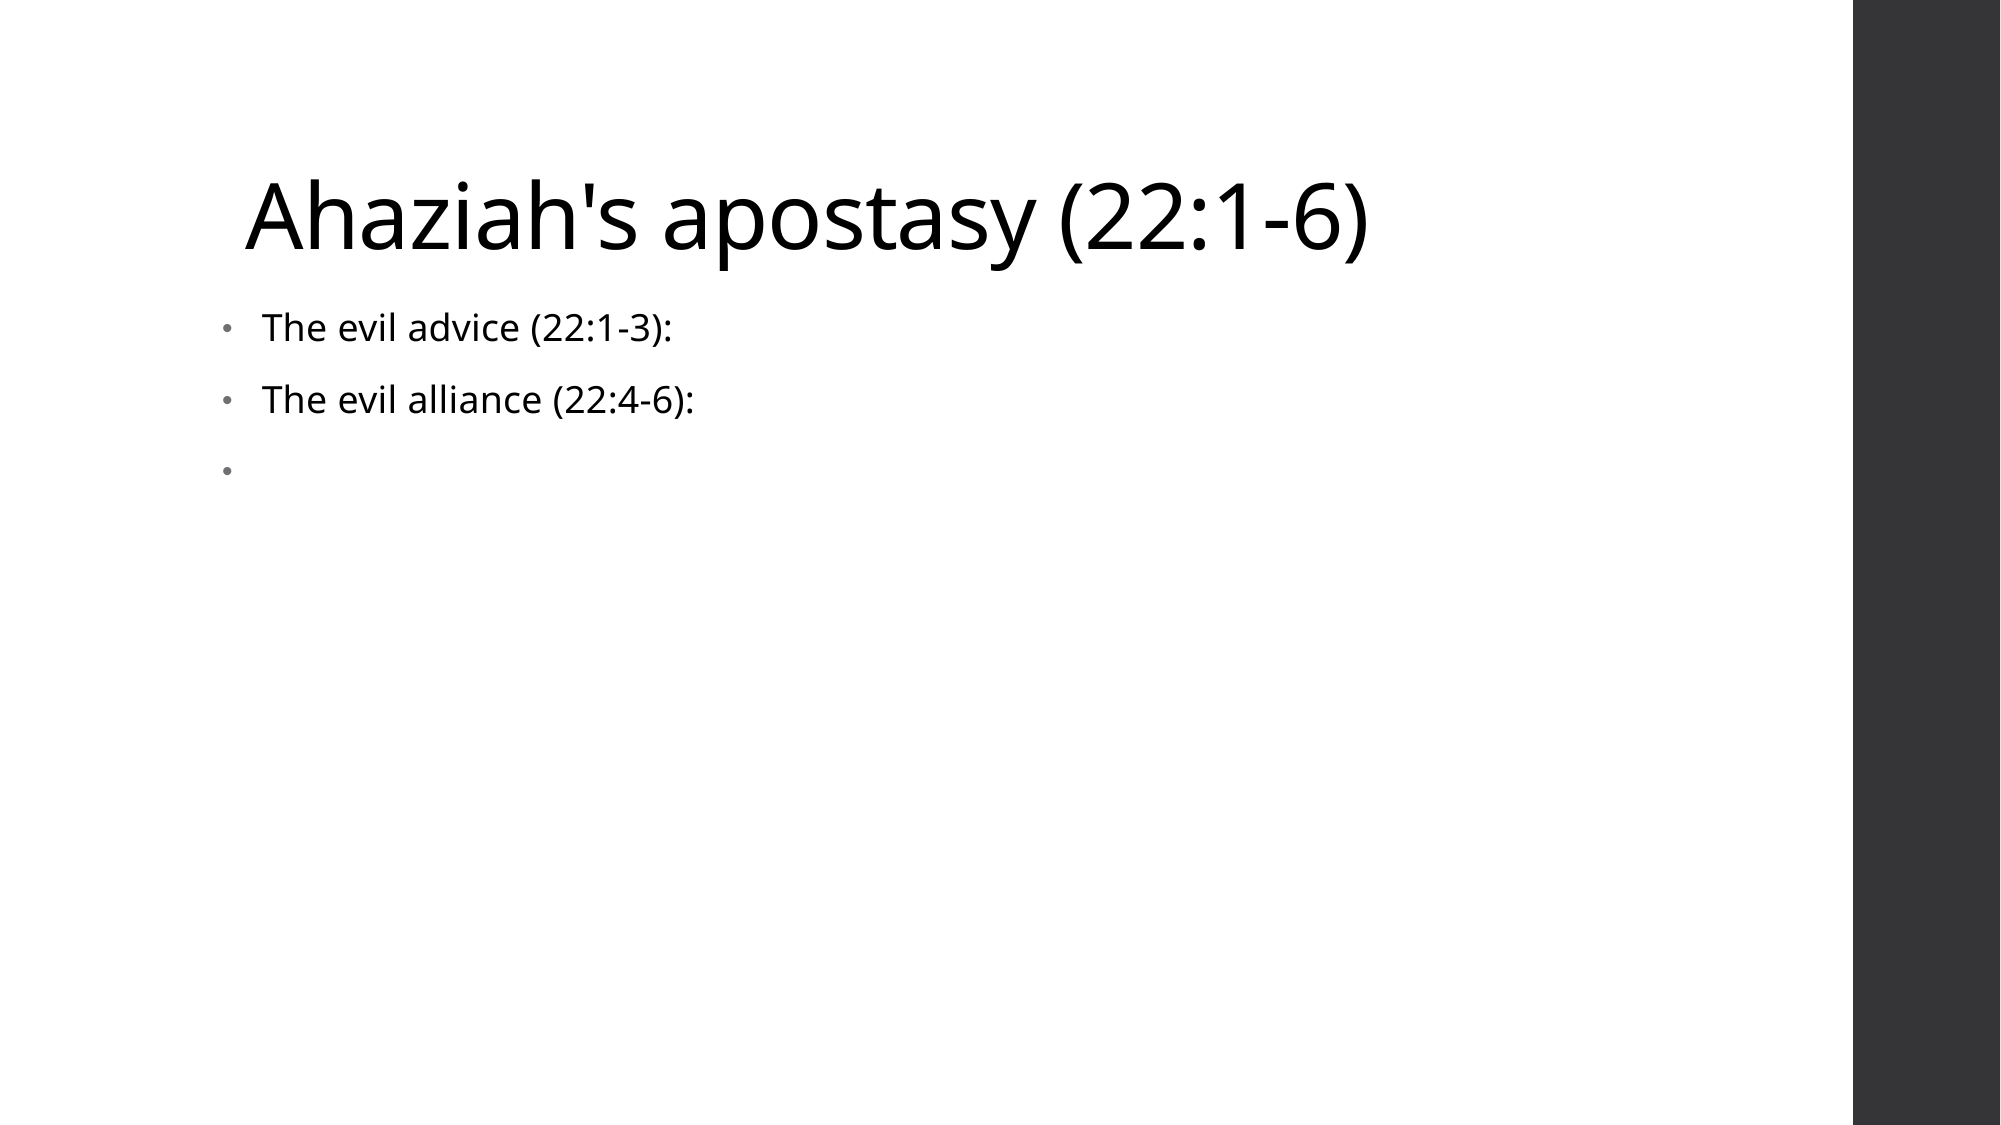

# Ahaziah's apostasy (22:1-6)
 The evil advice (22:1-3):
 The evil alliance (22:4-6):